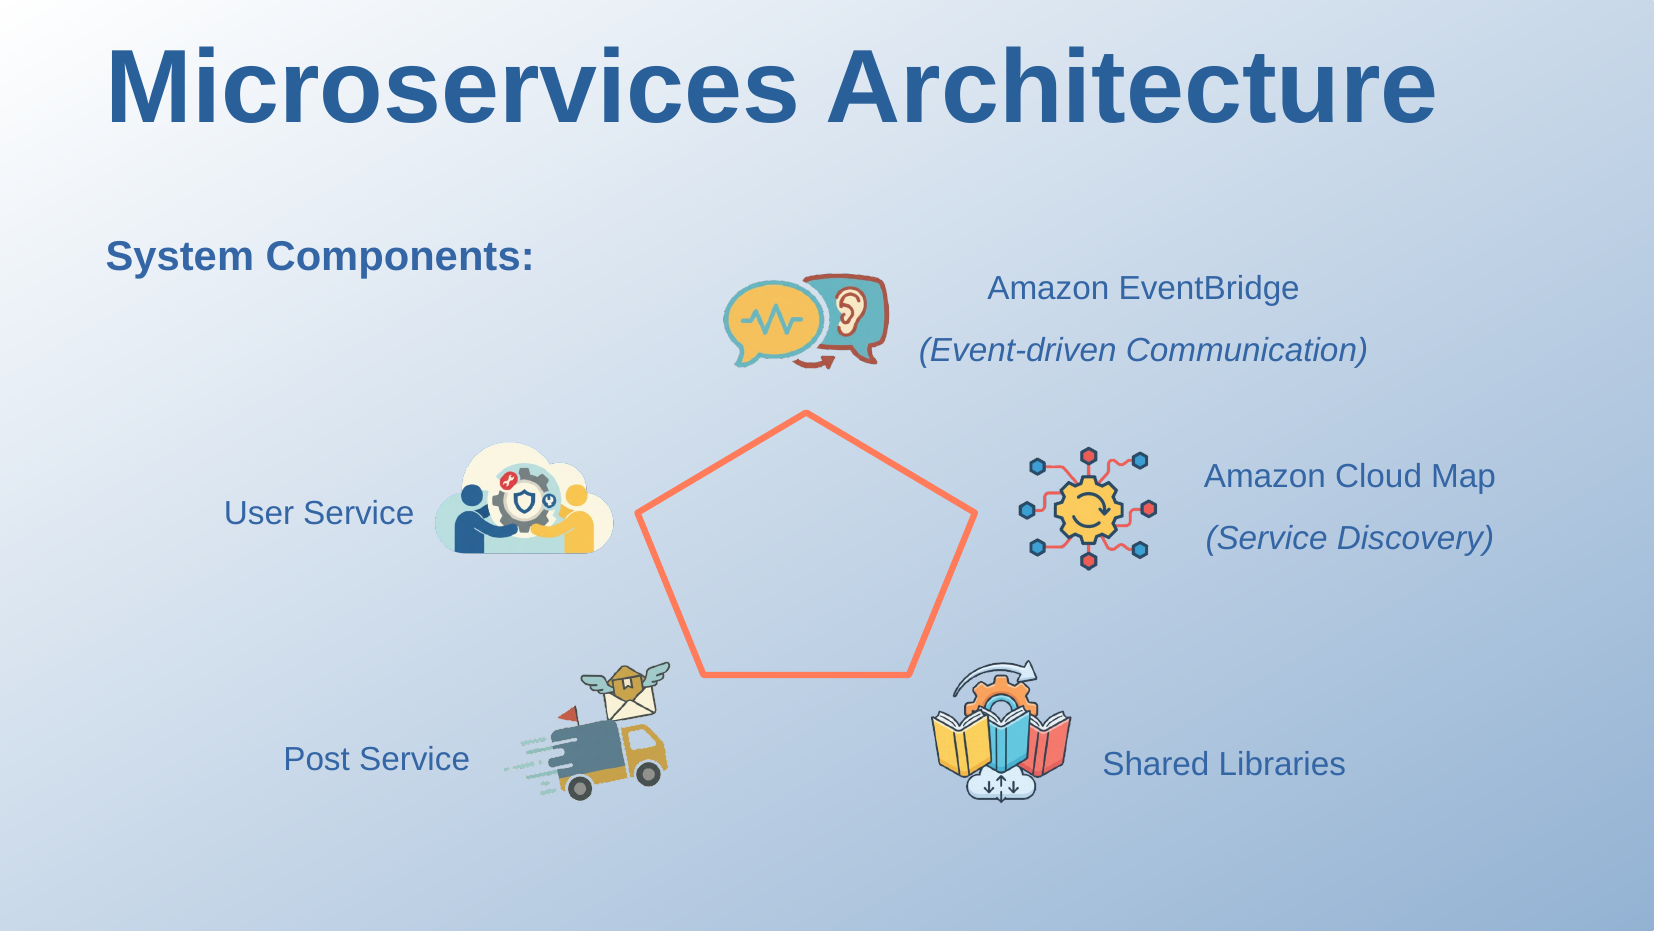

Microservices Architecture
System Components:
Amazon EventBridge
(Event-driven Communication)
Amazon Cloud Map
(Service Discovery)
User Service
Post Service
Shared Libraries